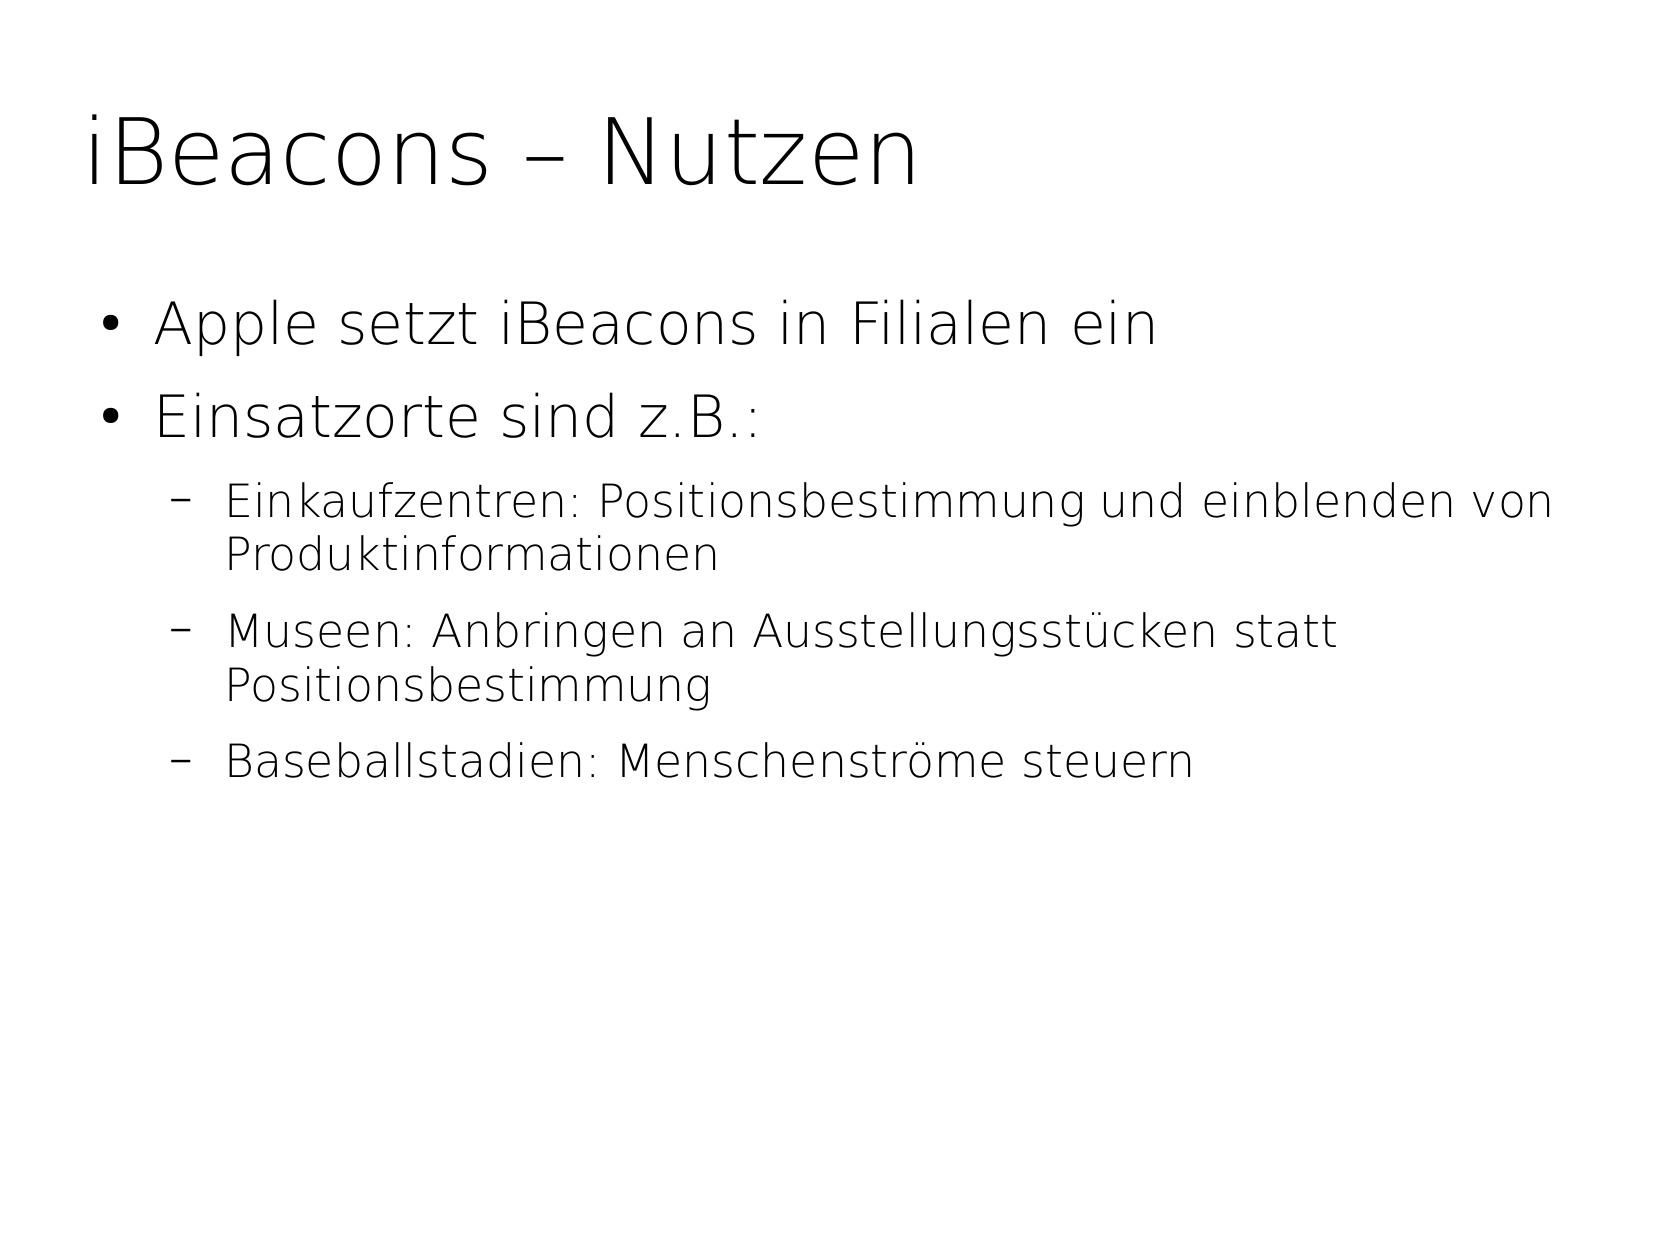

# iBeacons – Nutzen
Apple setzt iBeacons in Filialen ein
Einsatzorte sind z.B.:
Einkaufzentren: Positionsbestimmung und einblenden von Produktinformationen
Museen: Anbringen an Ausstellungsstücken statt Positionsbestimmung
Baseballstadien: Menschenströme steuern